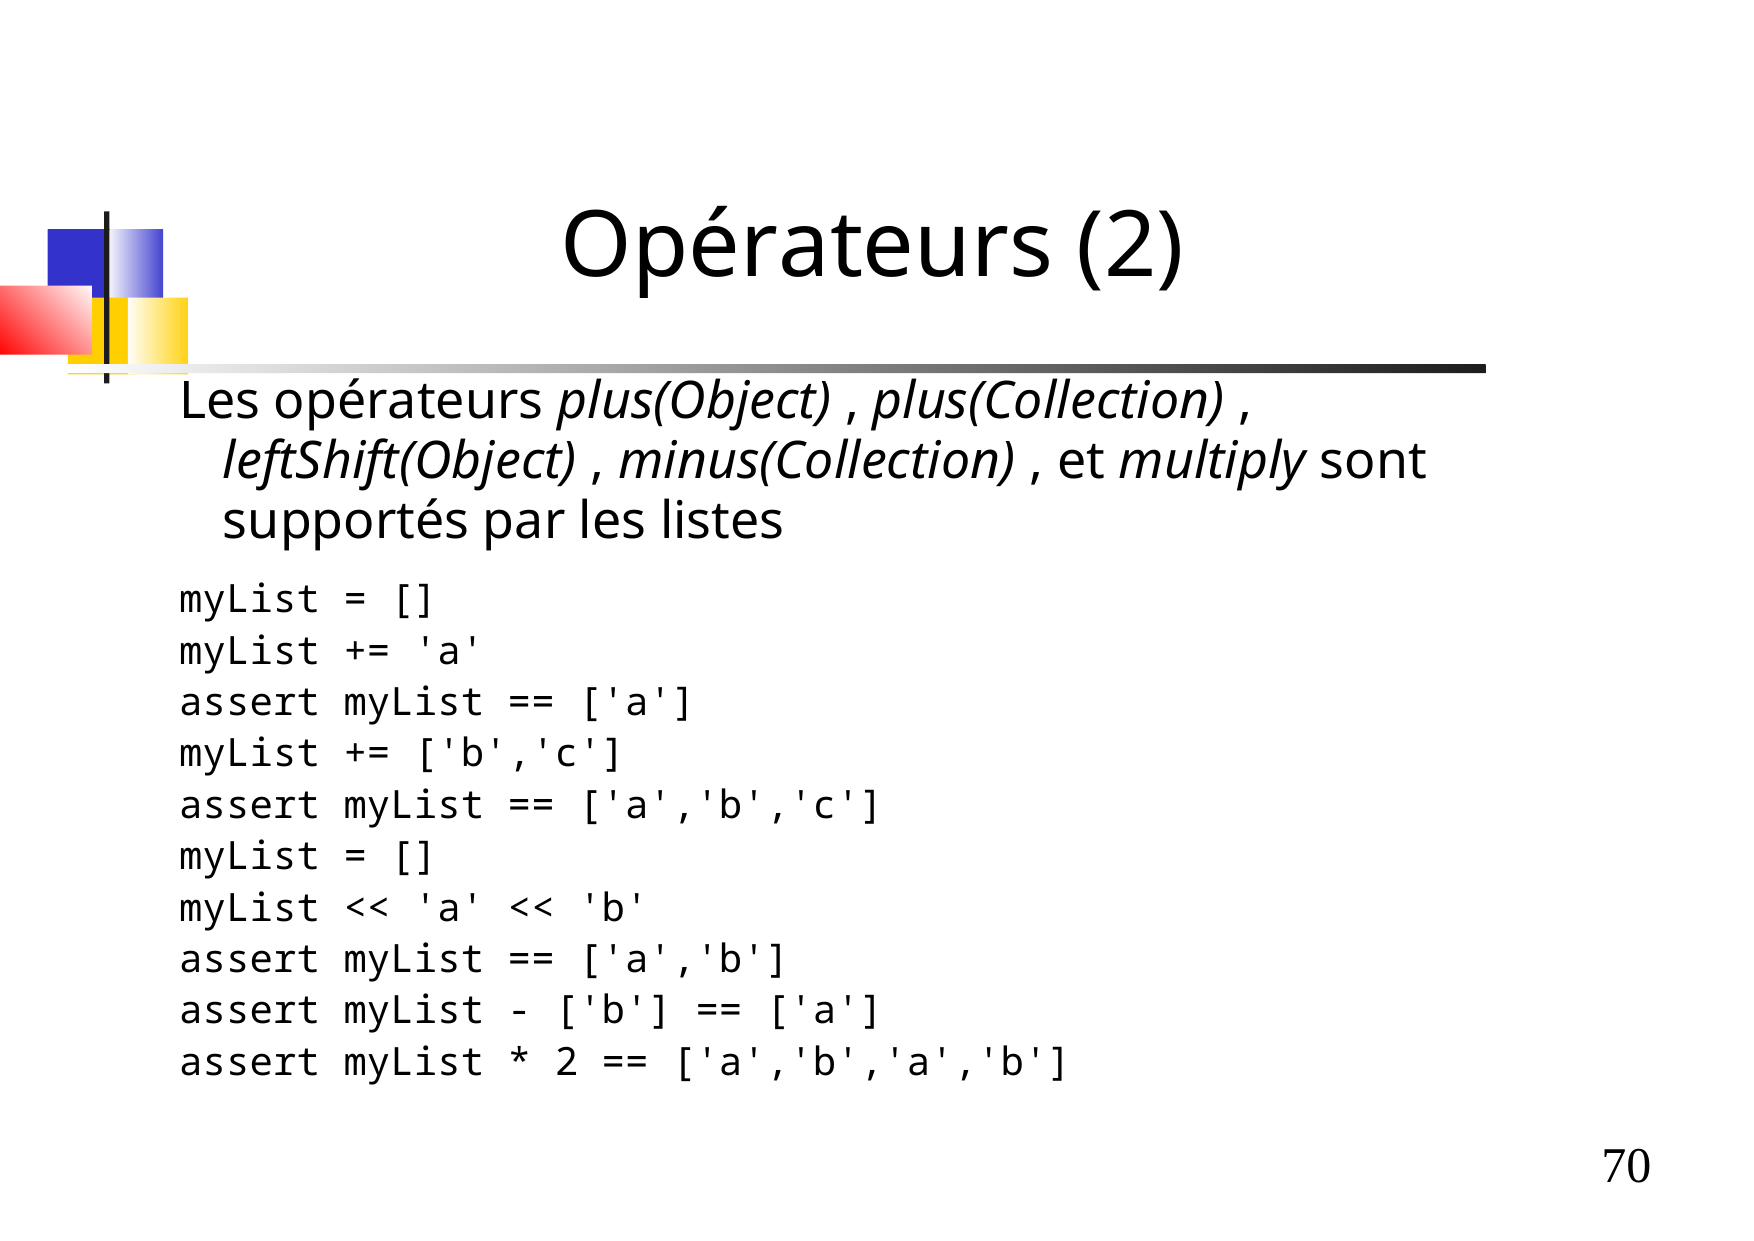

# Opérateurs (2)
Les opérateurs plus(Object) , plus(Collection) , leftShift(Object) , minus(Collection) , et multiply sont supportés par les listes
myList = []
myList += 'a'
assert myList == ['a']
myList += ['b','c']
assert myList == ['a','b','c']
myList = []
myList << 'a' << 'b'
assert myList == ['a','b']
assert myList - ['b'] == ['a']
assert myList * 2 == ['a','b','a','b']